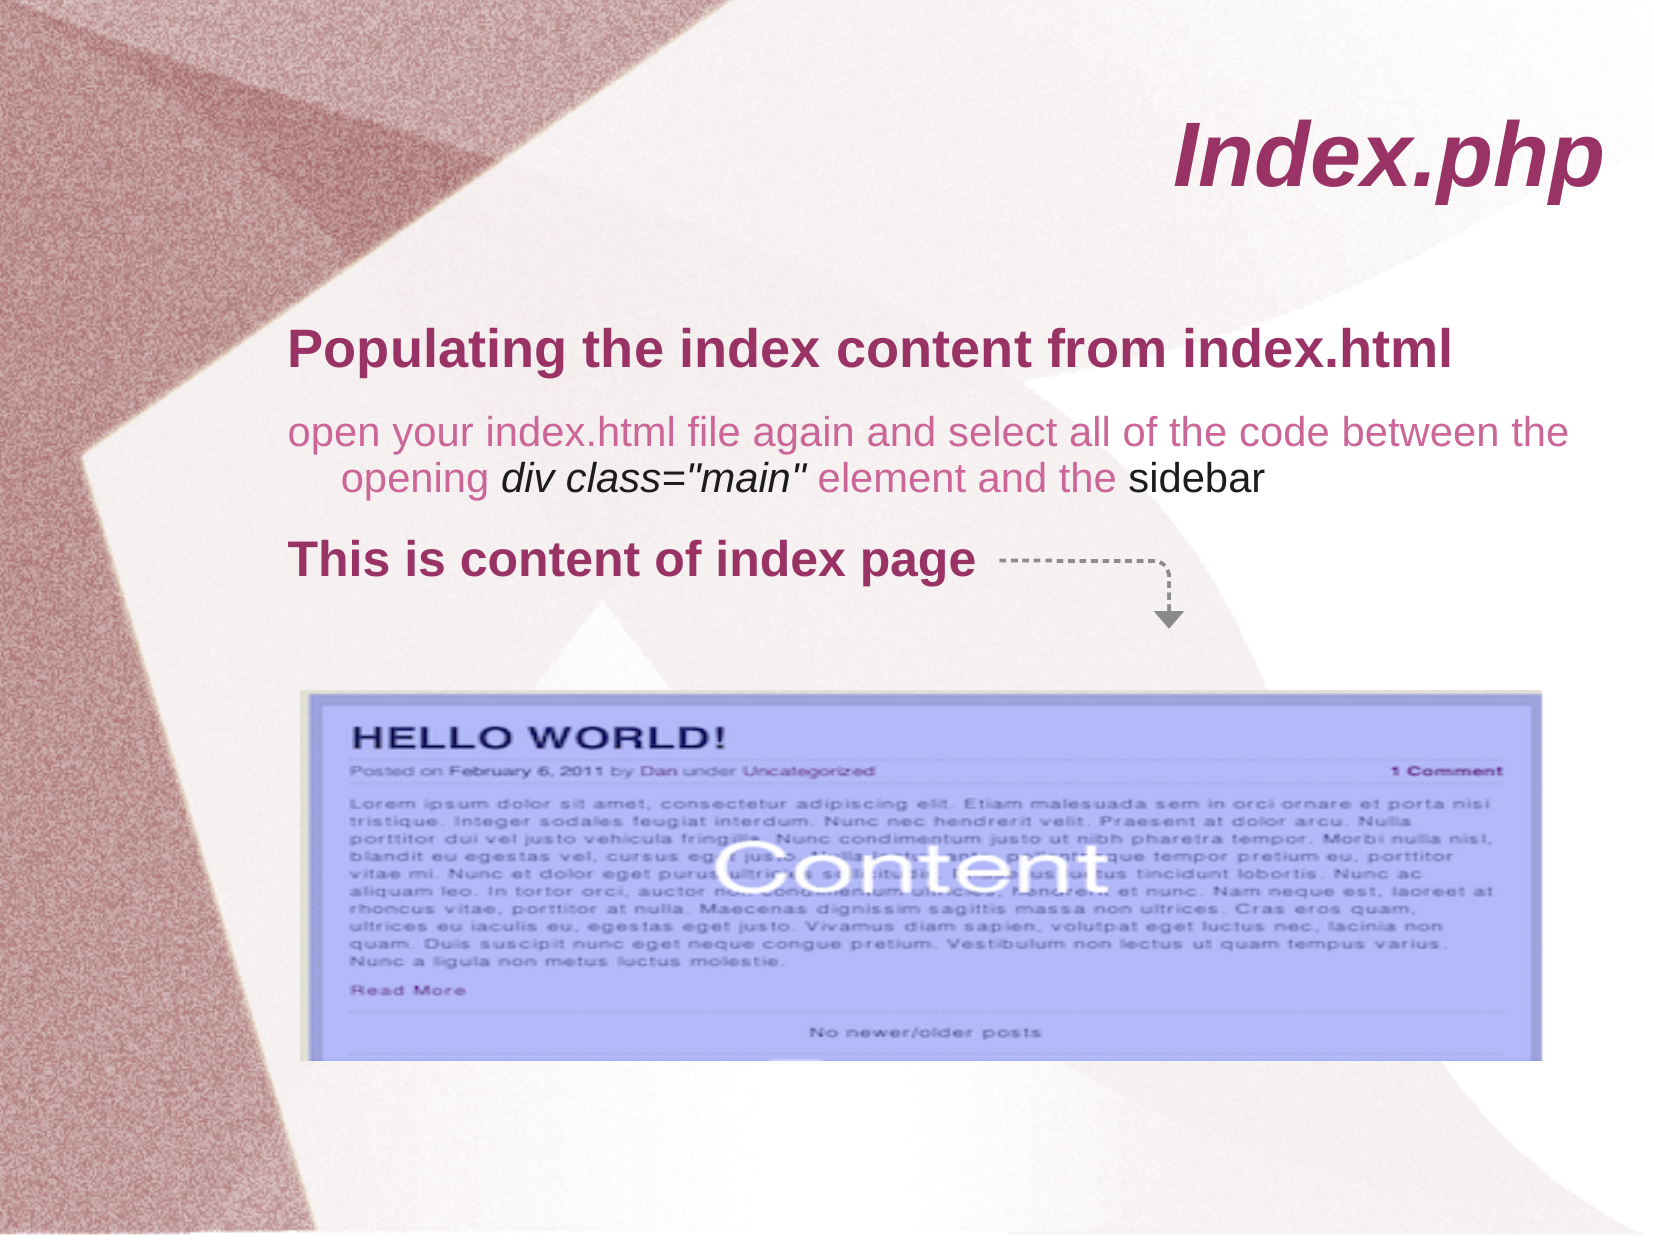

# Index.php
Populating the index content from index.html
open your index.html file again and select all of the code between the opening div class="main" element and the sidebar
This is content of index page